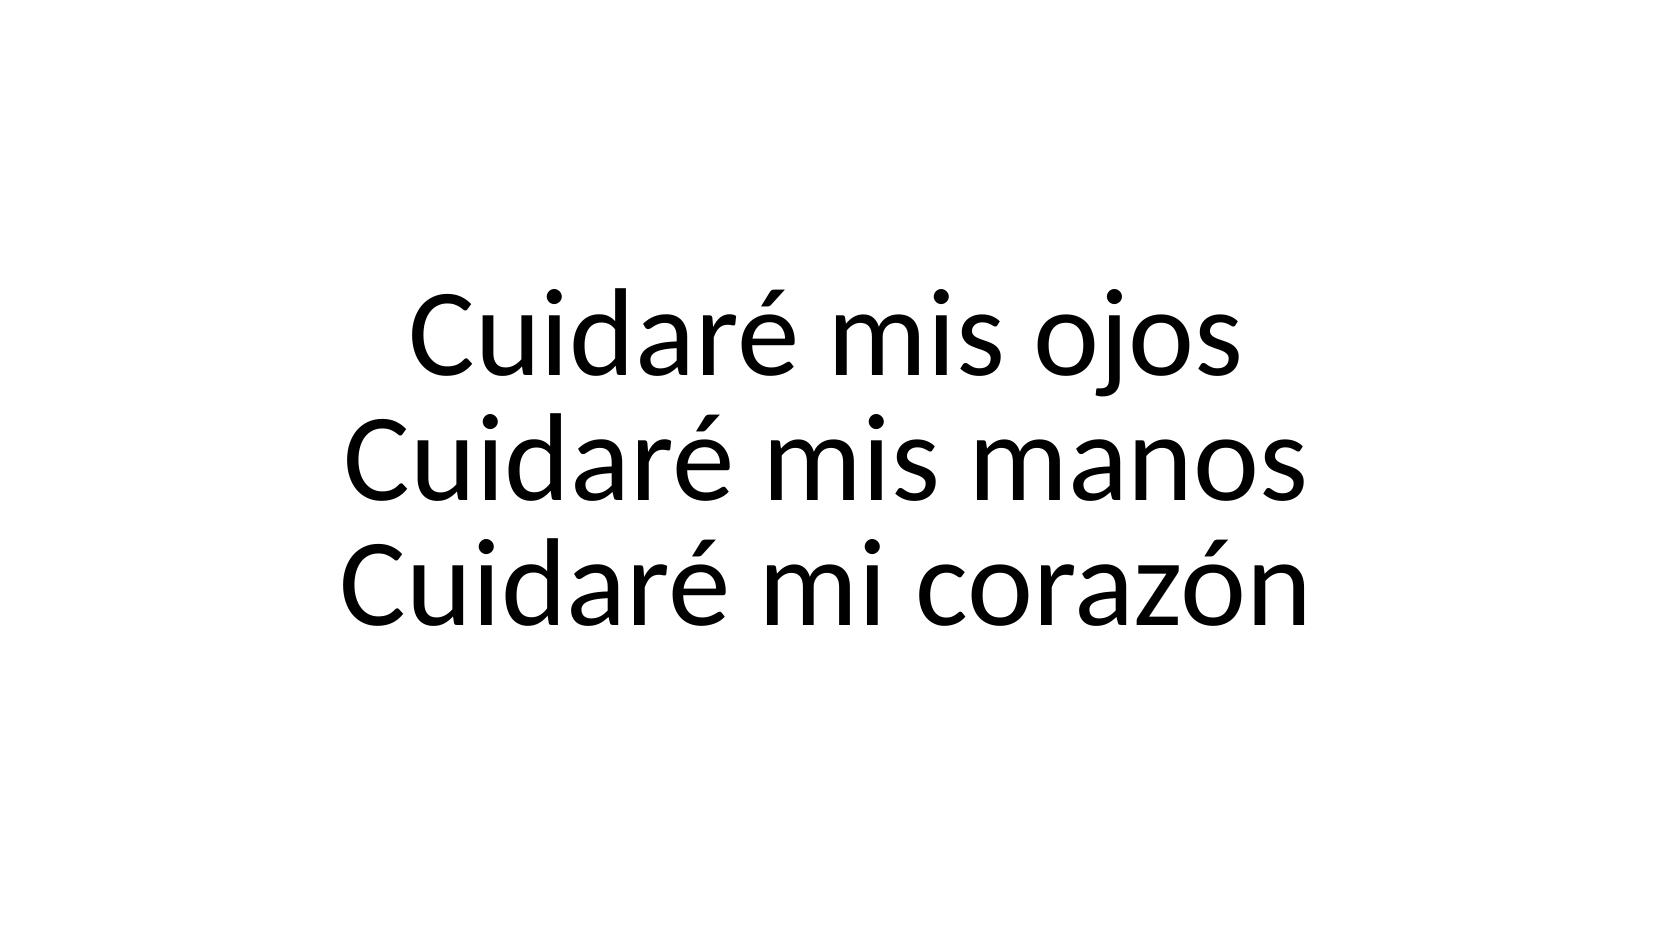

# Cuidaré mis ojos Cuidaré mis manos Cuidaré mi corazón